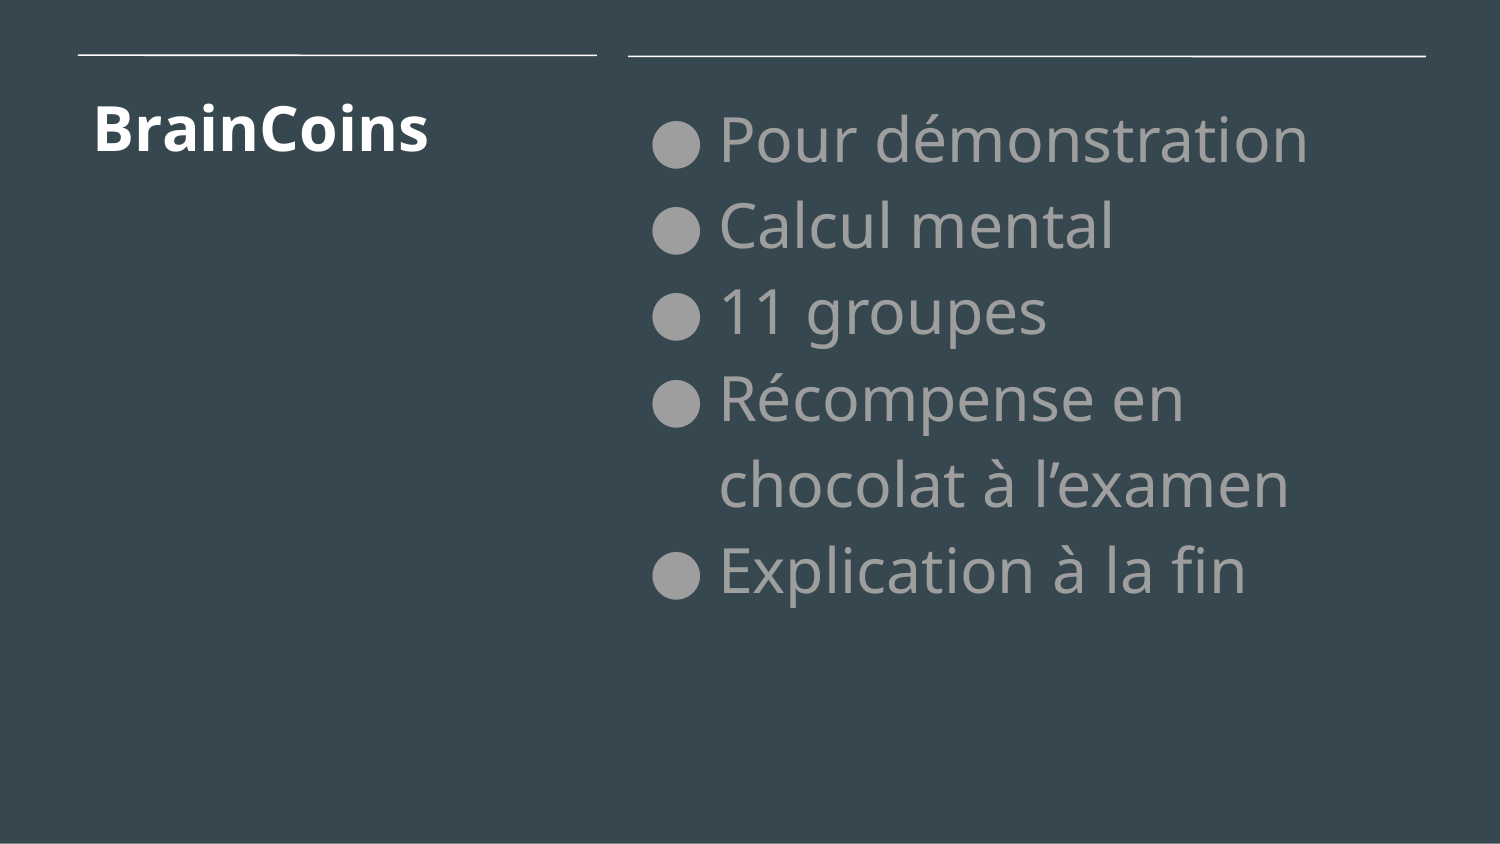

# BrainCoins
Pour démonstration
Calcul mental
11 groupes
Récompense en chocolat à l’examen
Explication à la fin